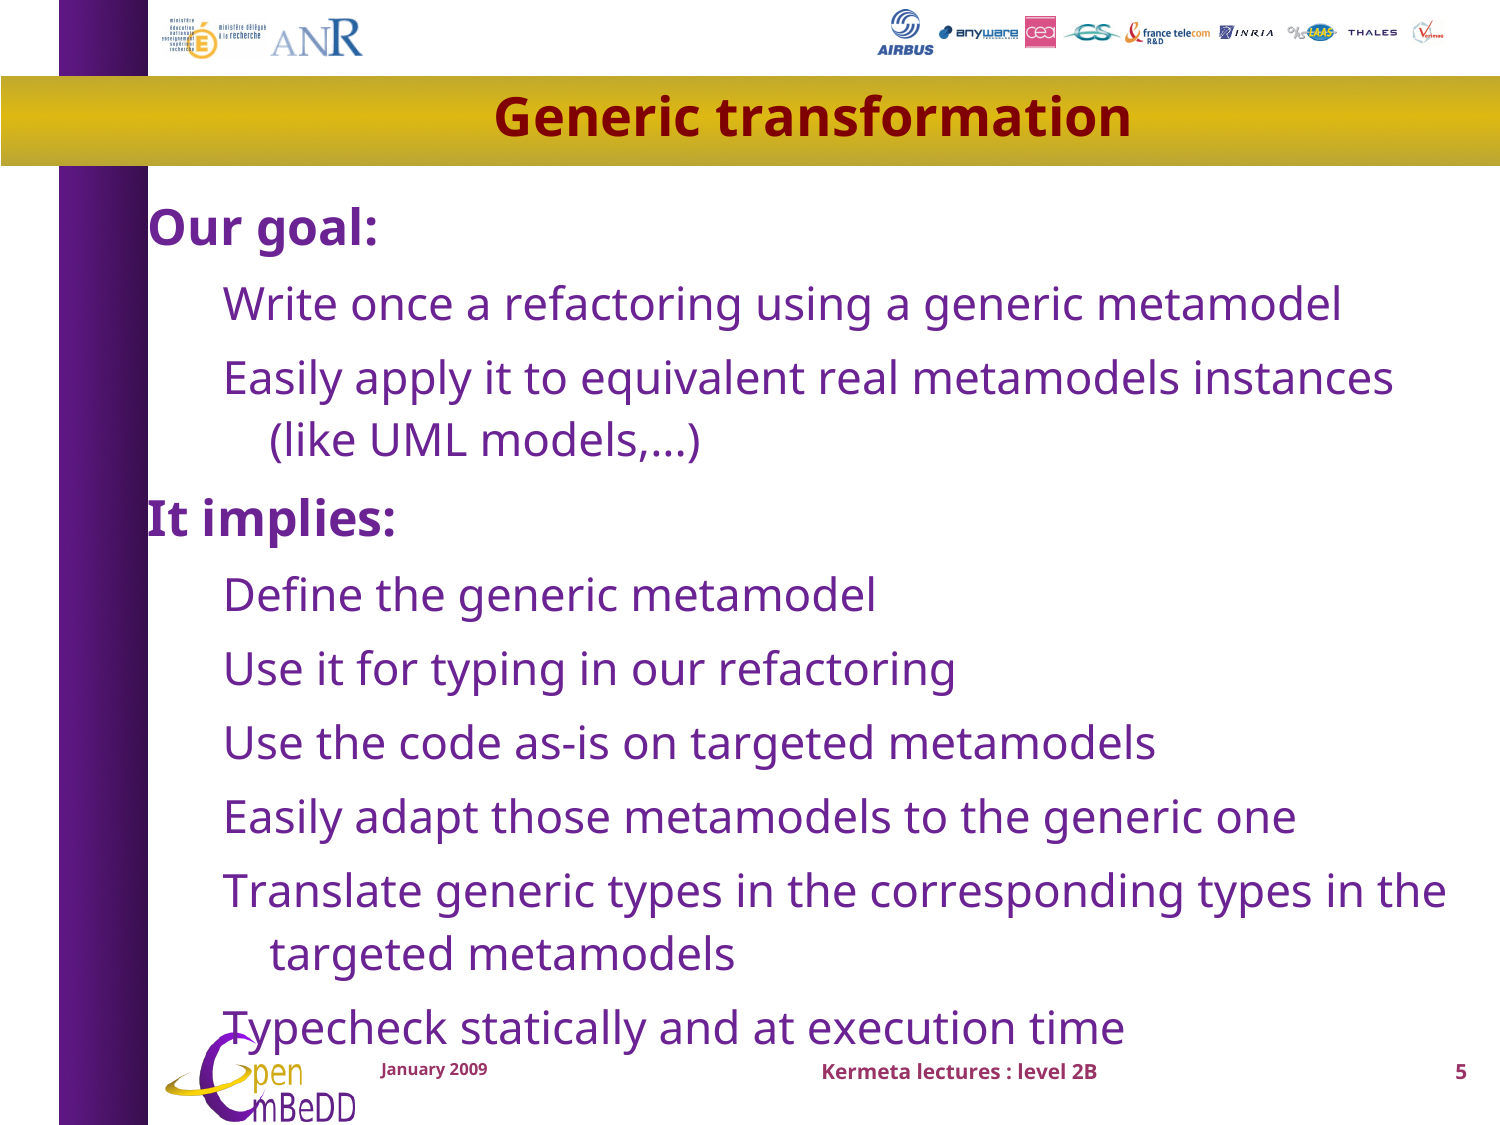

# Generic transformation
Our goal:
Write once a refactoring using a generic metamodel
Easily apply it to equivalent real metamodels instances (like UML models,...)
It implies:
Define the generic metamodel
Use it for typing in our refactoring
Use the code as-is on targeted metamodels
Easily adapt those metamodels to the generic one
Translate generic types in the corresponding types in the targeted metamodels
Typecheck statically and at execution time
Pied de page
Pied de page fixe
5